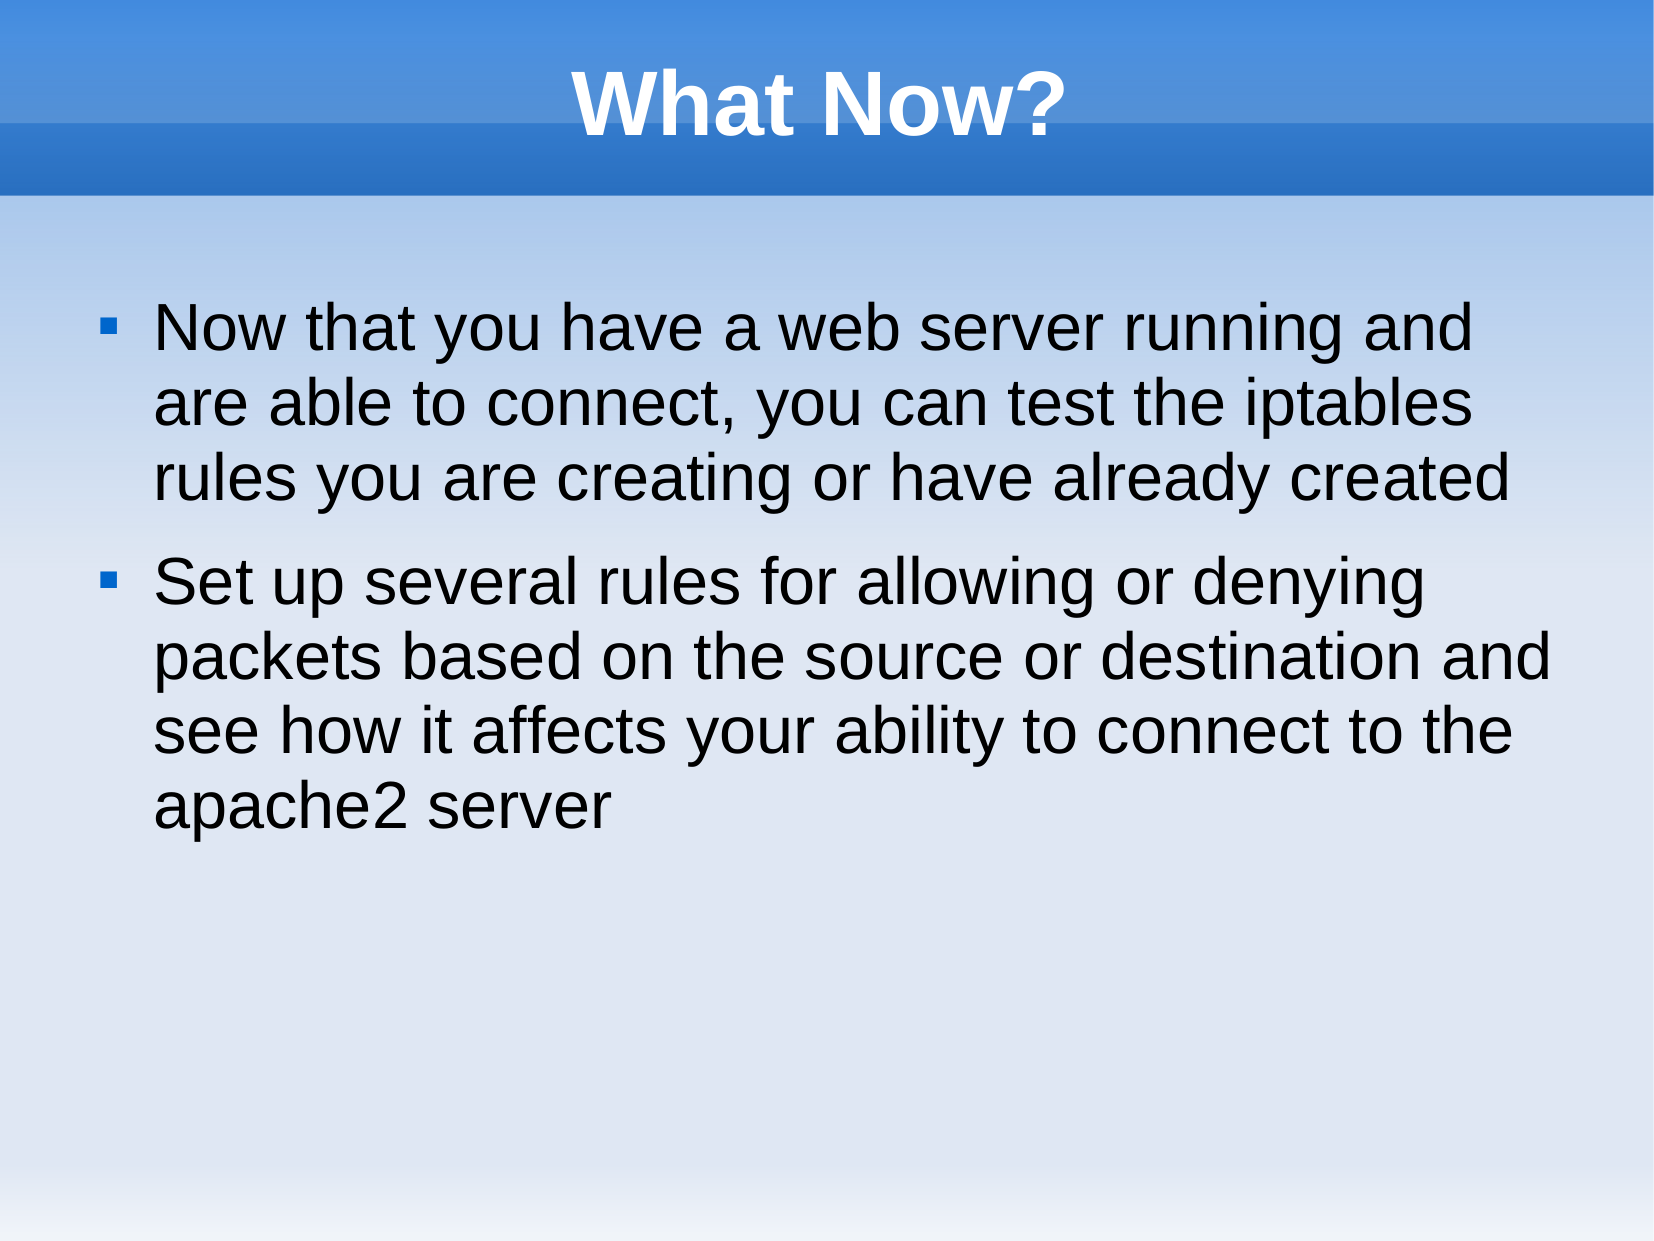

# What Now?
Now that you have a web server running and are able to connect, you can test the iptables rules you are creating or have already created
Set up several rules for allowing or denying packets based on the source or destination and see how it affects your ability to connect to the apache2 server